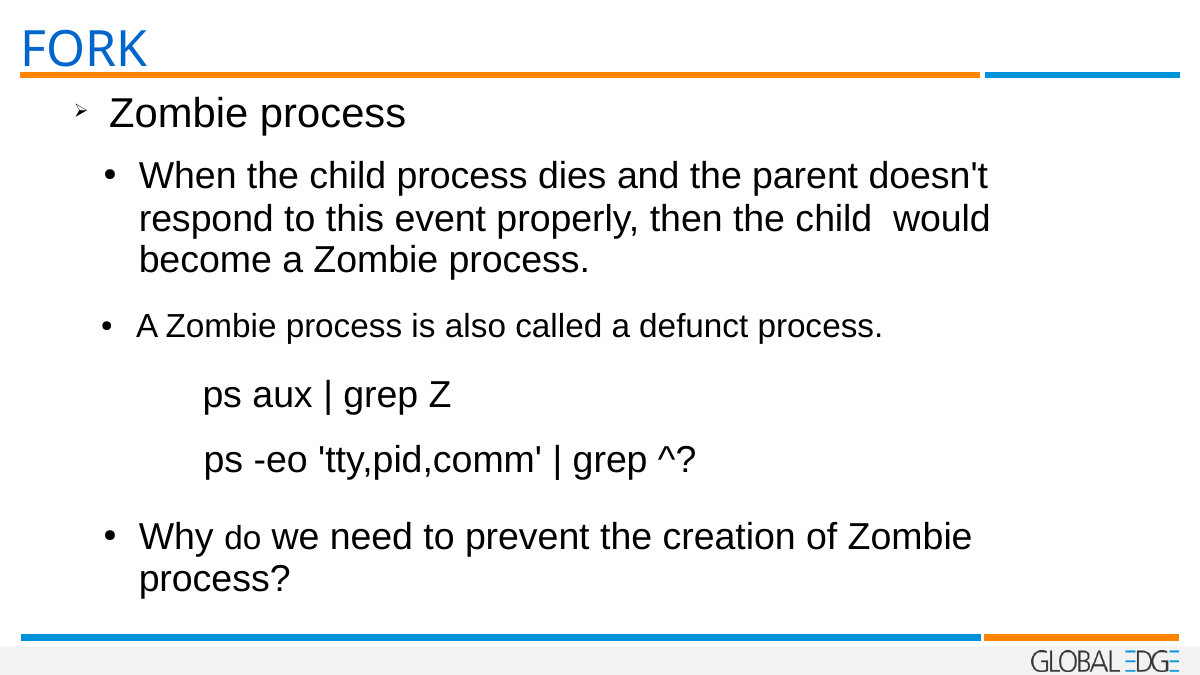

FORK
Zombie process
When the child process dies and the parent doesn't respond to this event properly, then the child would become a Zombie process.
A Zombie process is also called a defunct process.
 ps aux | grep Z
ps -eo 'tty,pid,comm' | grep ^?
Why do we need to prevent the creation of Zombie process?